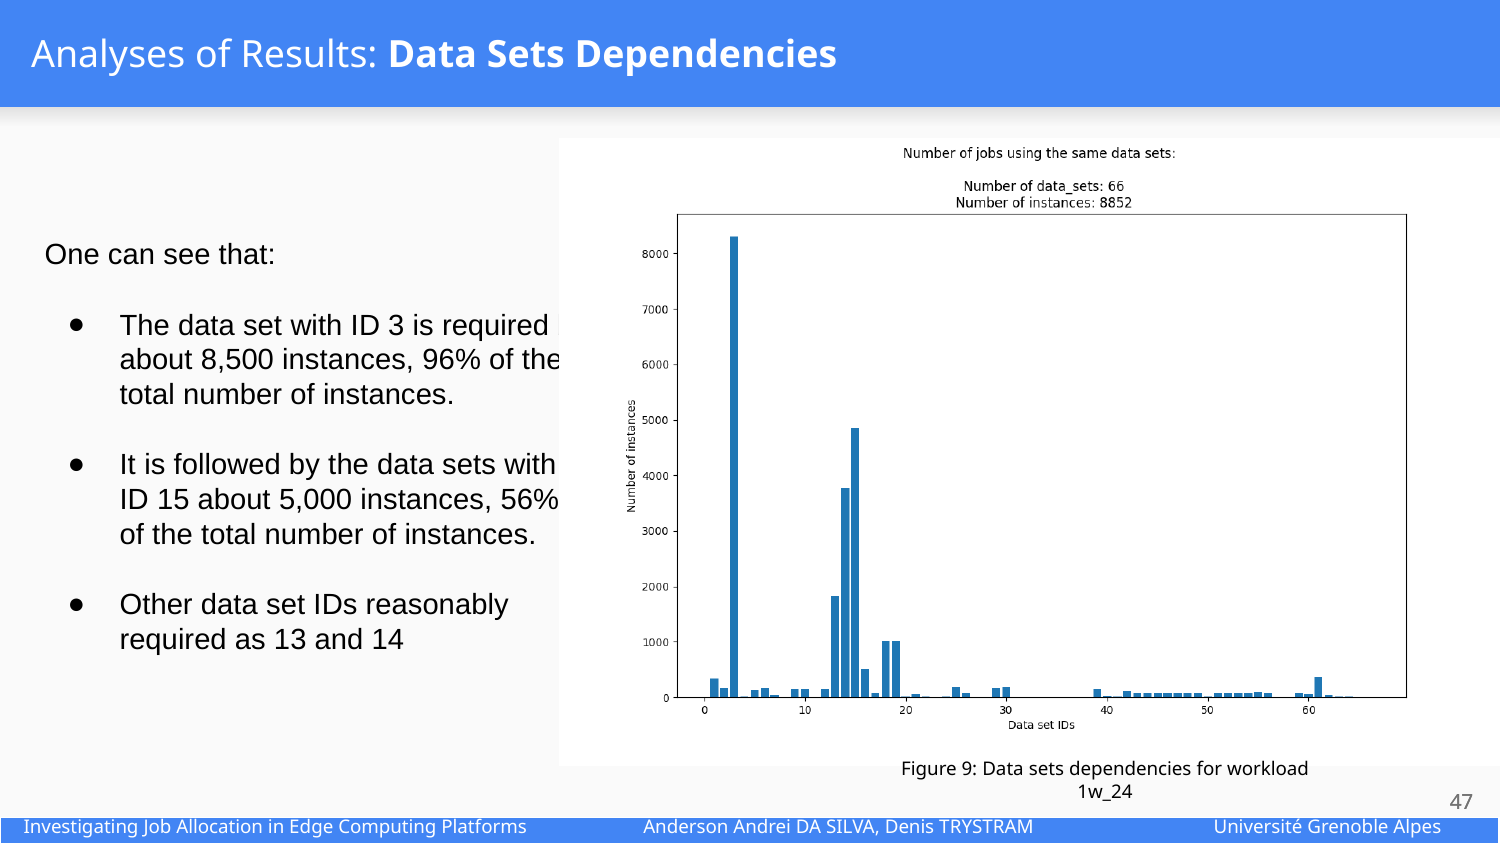

# Analyses of Results: Data Sets Dependencies
One can see that:
The data set with ID 3 is required by about 8,500 instances, 96% of the total number of instances.
It is followed by the data sets with ID 15 about 5,000 instances, 56% of the total number of instances.
Other data set IDs reasonably required as 13 and 14
Figure 9: Data sets dependencies for workload 1w_24
Investigating Job Allocation in Edge Computing Platforms
Anderson Andrei DA SILVA, Denis TRYSTRAM
Université Grenoble Alpes